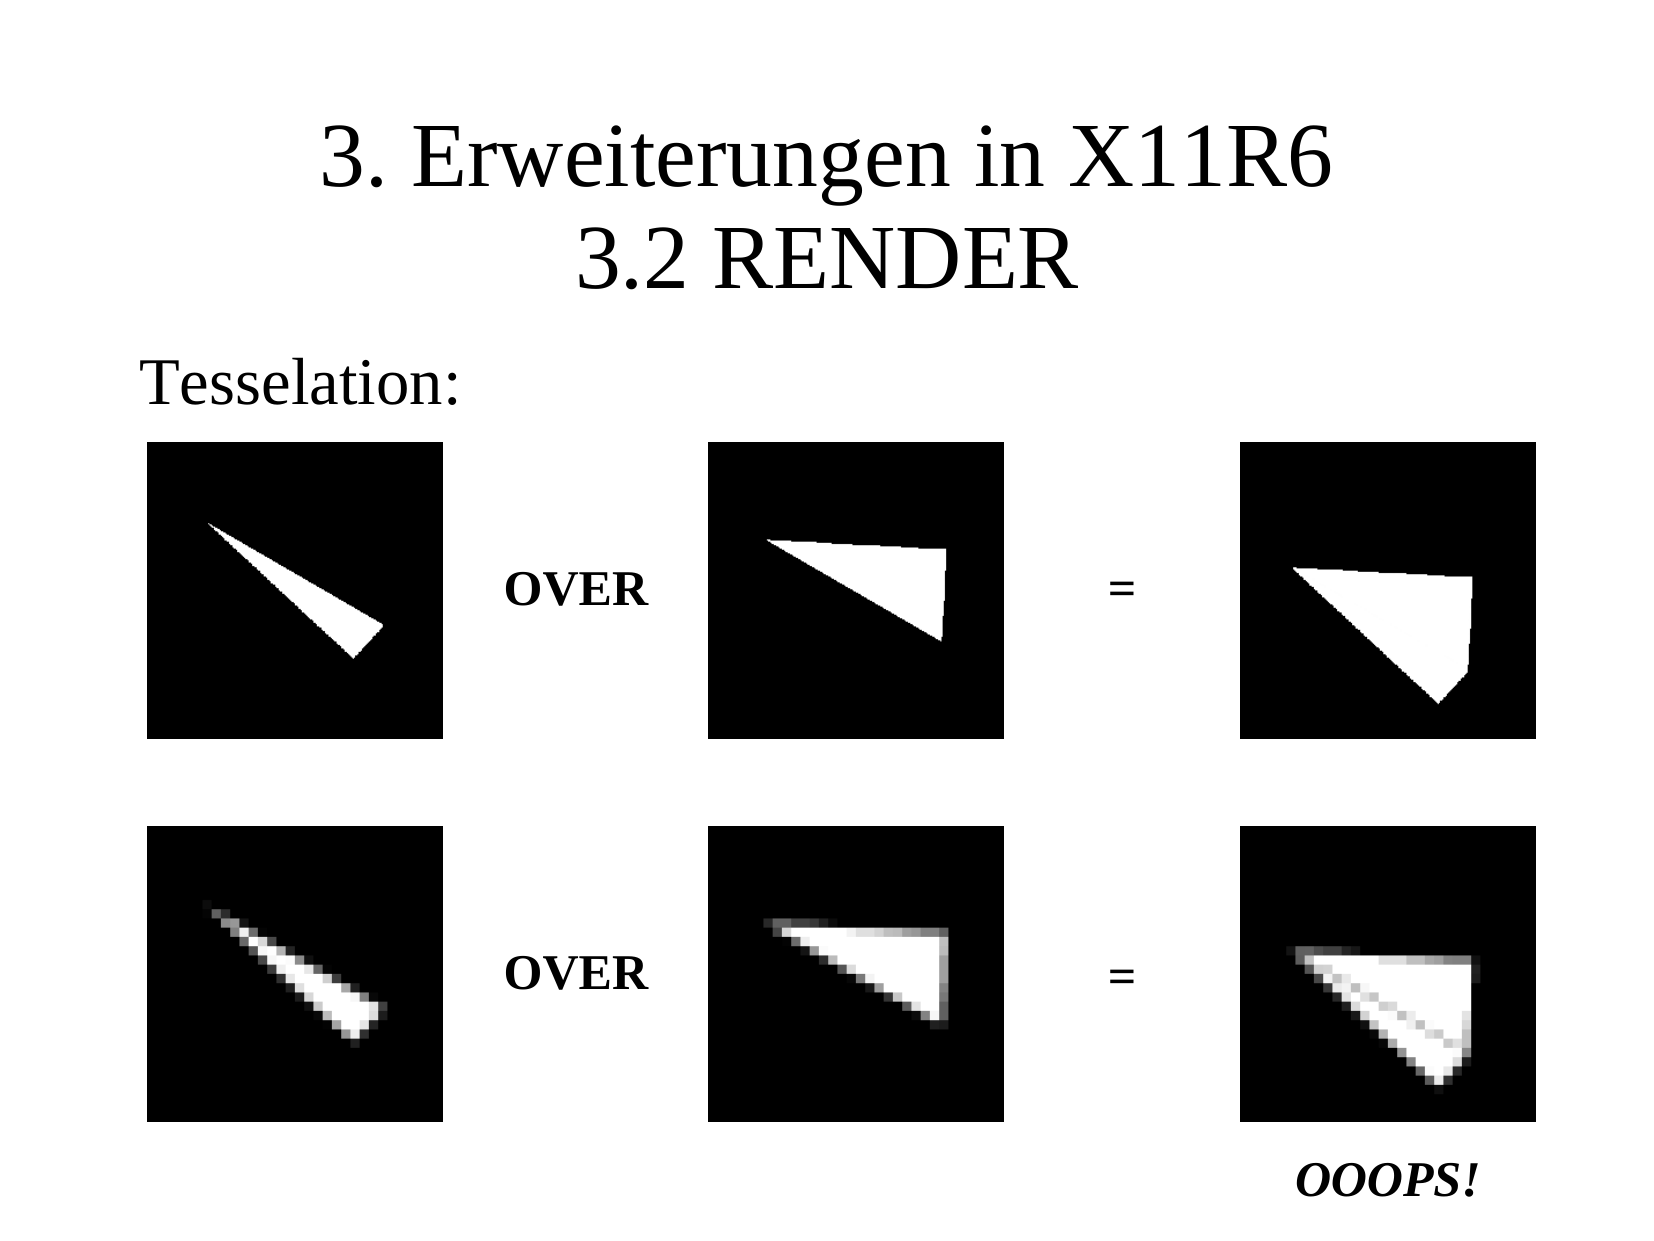

# 3. Erweiterungen in X11R6 3.2 RENDER
Tesselation:
OVER
=
OVER
=
OOOPS!